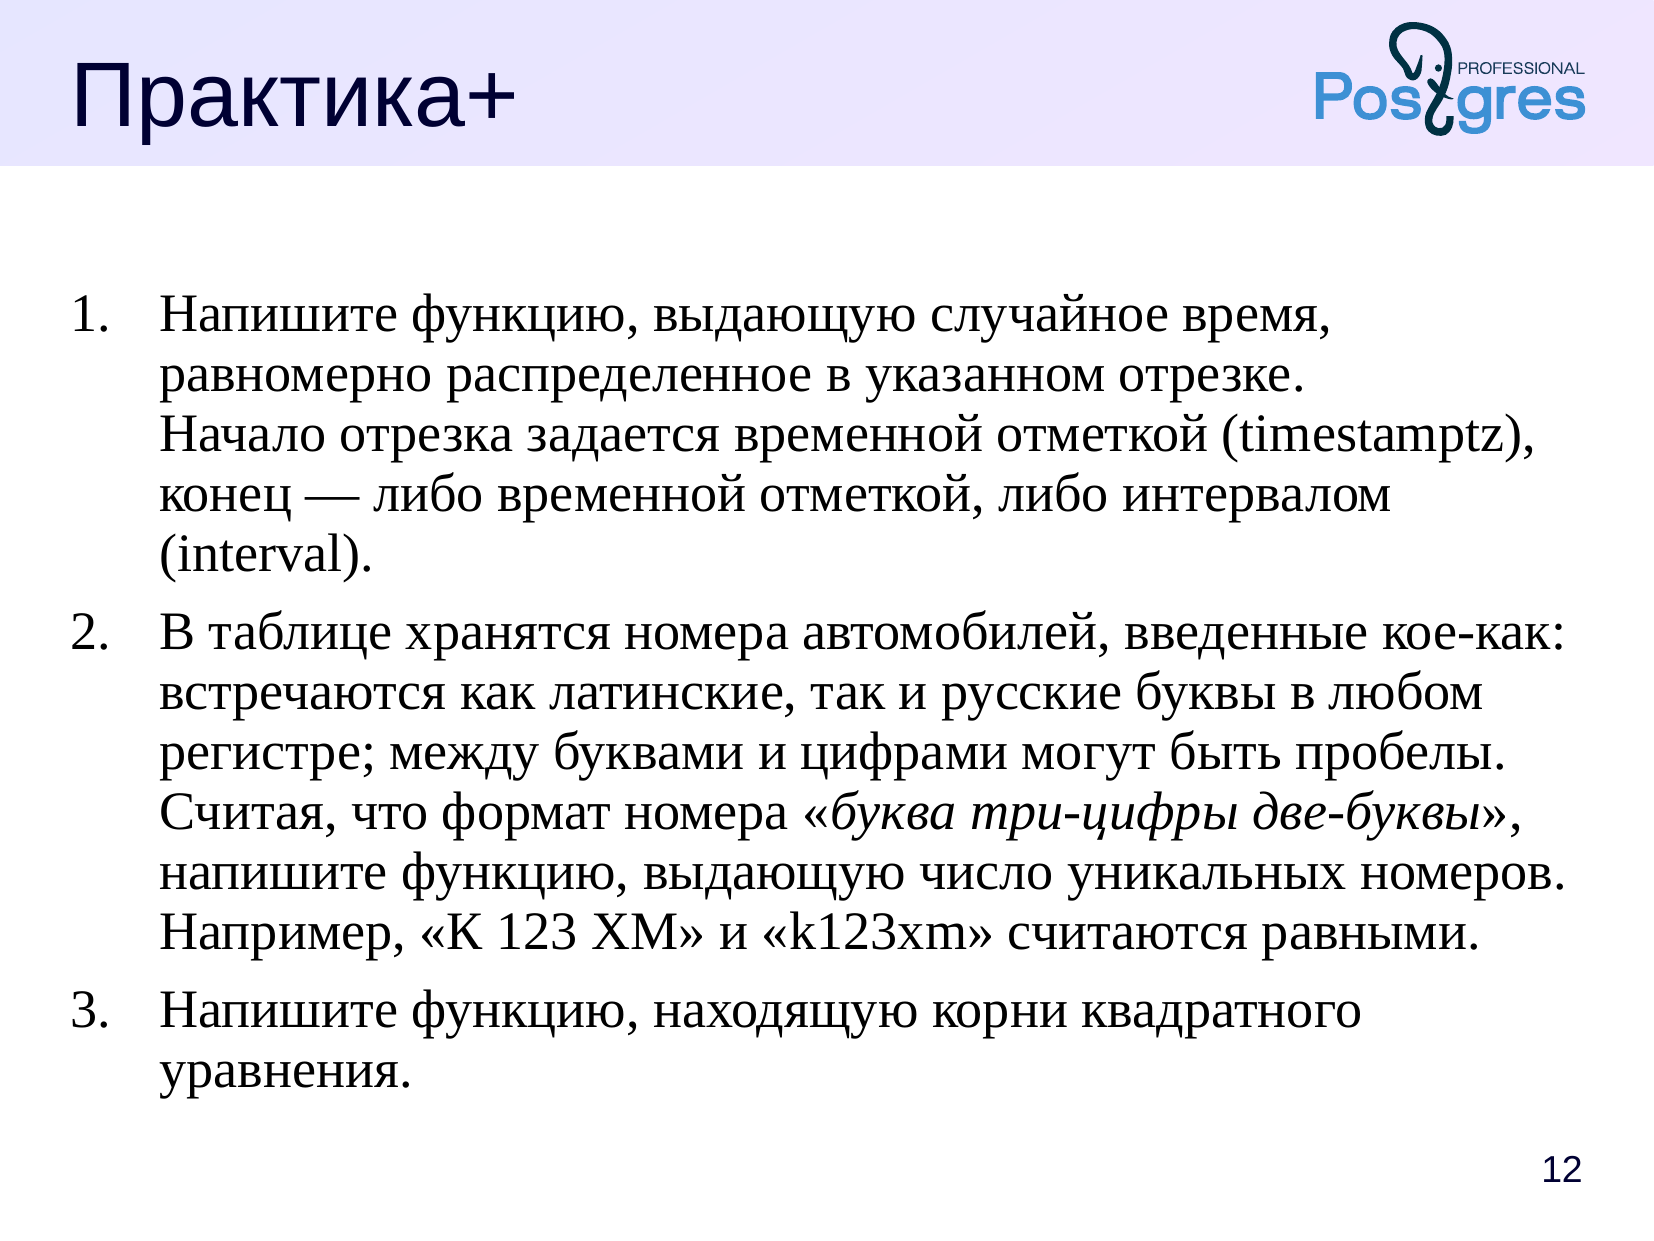

# Практика+
Напишите функцию, выдающую случайное время,
равномерно распределенное в указанном отрезке.
Начало отрезка задается временной отметкой (timestamptz),
конец — либо временной отметкой, либо интервалом (interval).
В таблице хранятся номера автомобилей, введенные кое-как: встречаются как латинские, так и русские буквы в любом регистре; между буквами и цифрами могут быть пробелы.
Считая, что формат номера «буква три-цифры две-буквы», напишите функцию, выдающую число уникальных номеров.
Например, «К 123 ХМ» и «k123xm» считаются равными.
Напишите функцию, находящую корни квадратного уравнения.